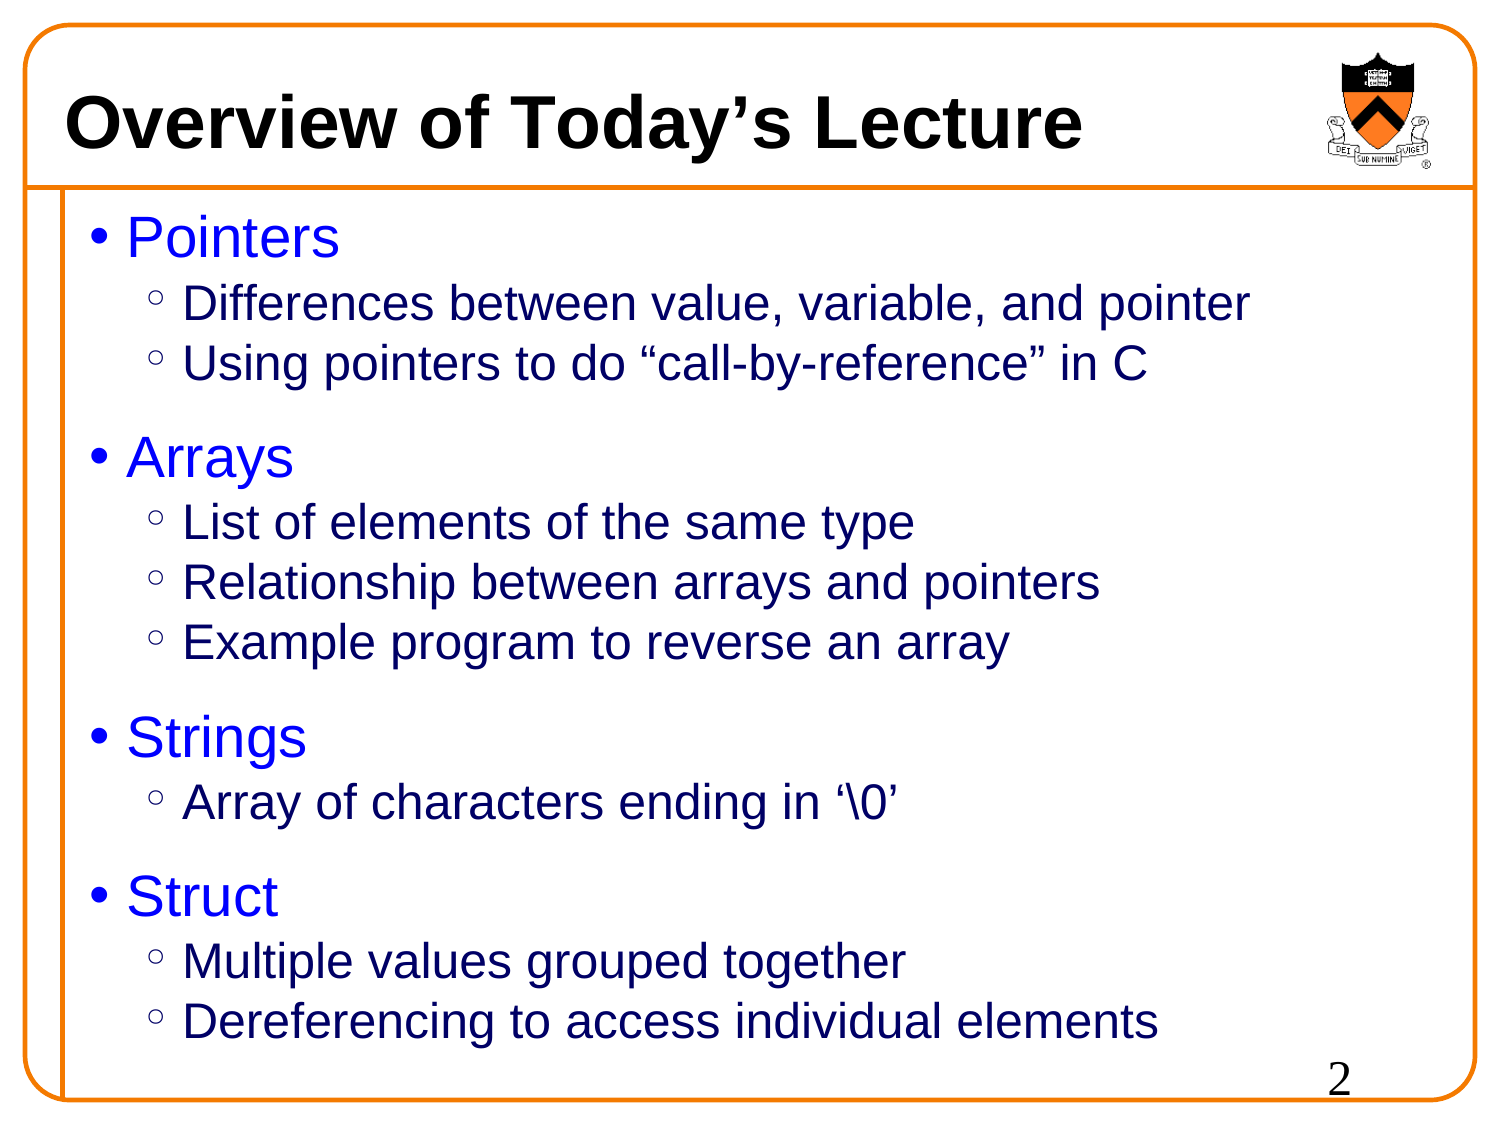

# Overview of Today’s Lecture
Pointers
Differences between value, variable, and pointer
Using pointers to do “call-by-reference” in C
Arrays
List of elements of the same type
Relationship between arrays and pointers
Example program to reverse an array
Strings
Array of characters ending in ‘\0’
Struct
Multiple values grouped together
Dereferencing to access individual elements
2